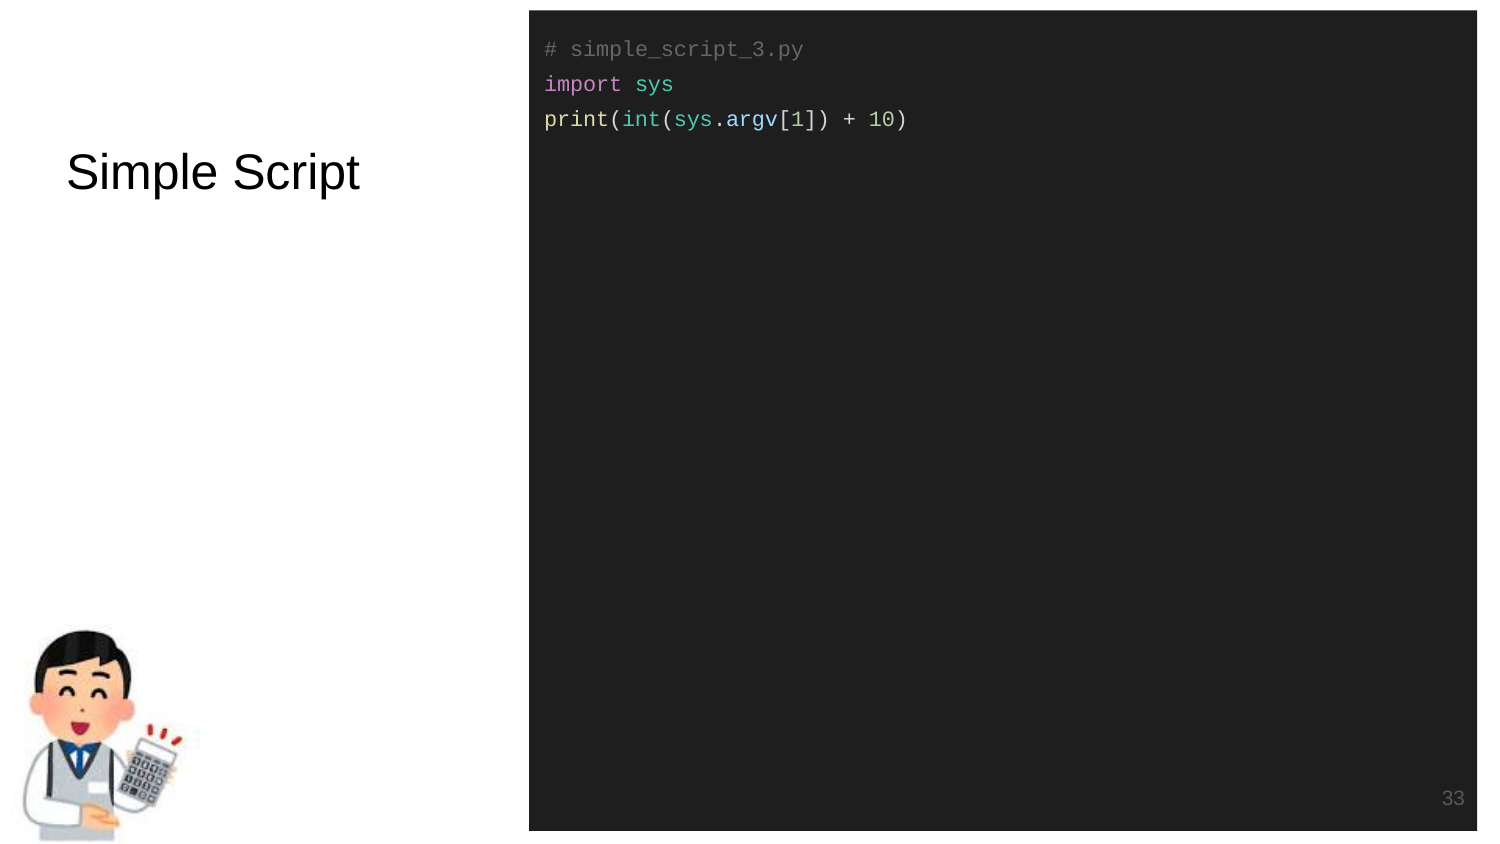

# simple_script_3.py
import sys
print(int(sys.argv[1]) + 10)
# Simple Script